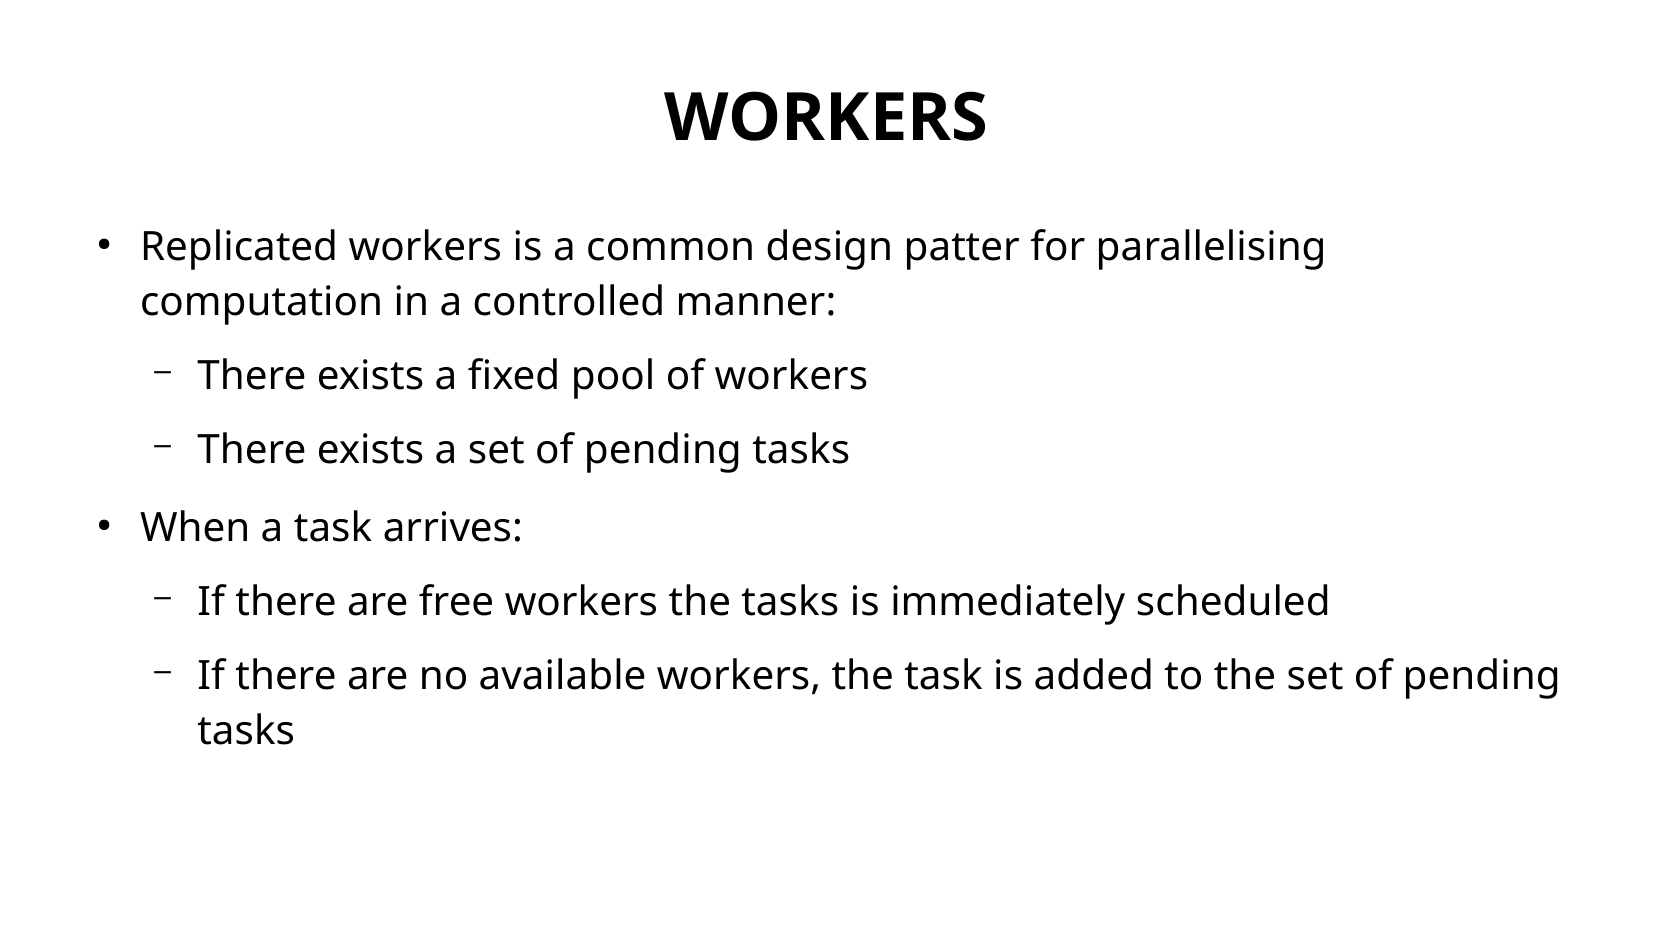

# WORKERS
Replicated workers is a common design patter for parallelising computation in a controlled manner:
There exists a fixed pool of workers
There exists a set of pending tasks
When a task arrives:
If there are free workers the tasks is immediately scheduled
If there are no available workers, the task is added to the set of pending tasks